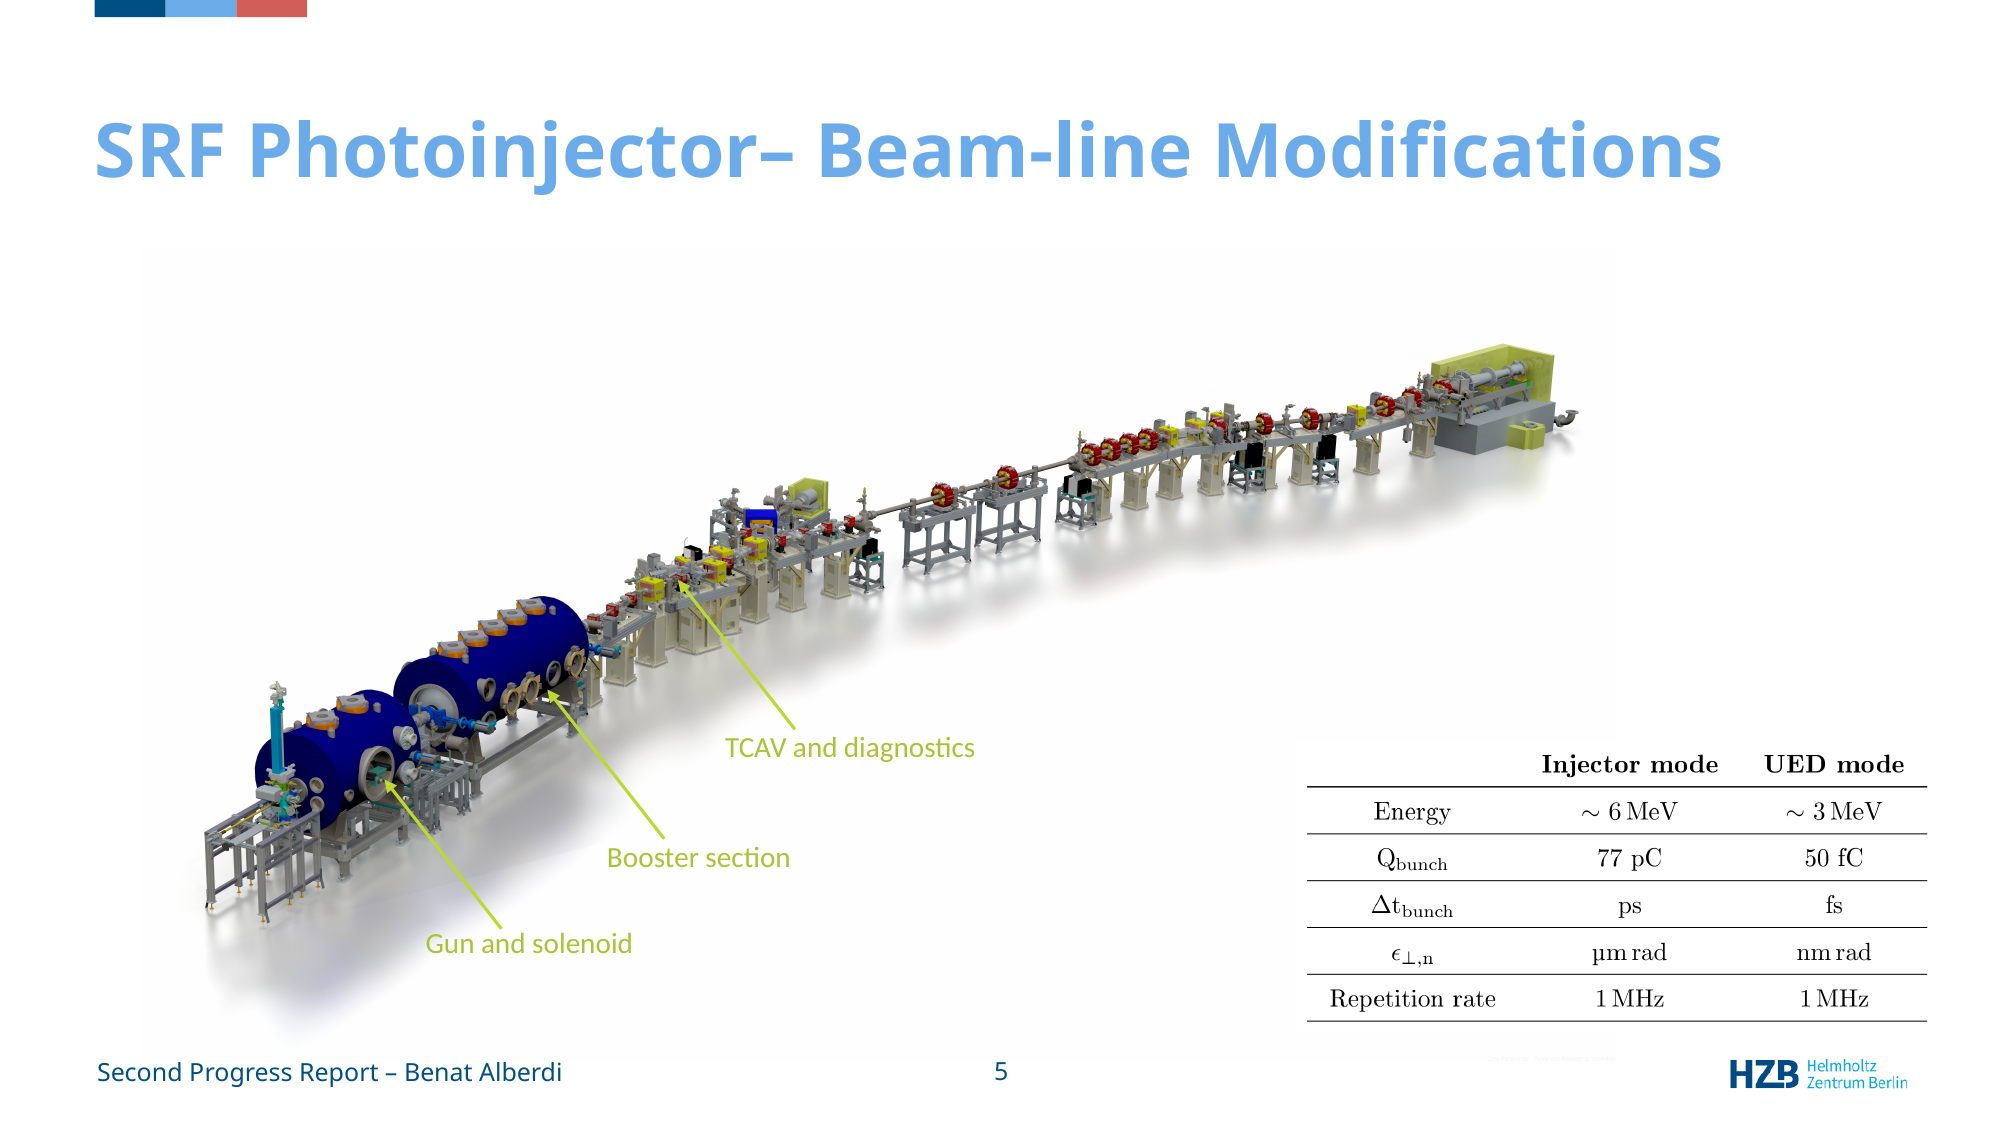

SRF Photoinjector– Beam-line Modifications
TCAV and diagnostics
Booster section
Gun and solenoid
Second Progress Report – Benat Alberdi